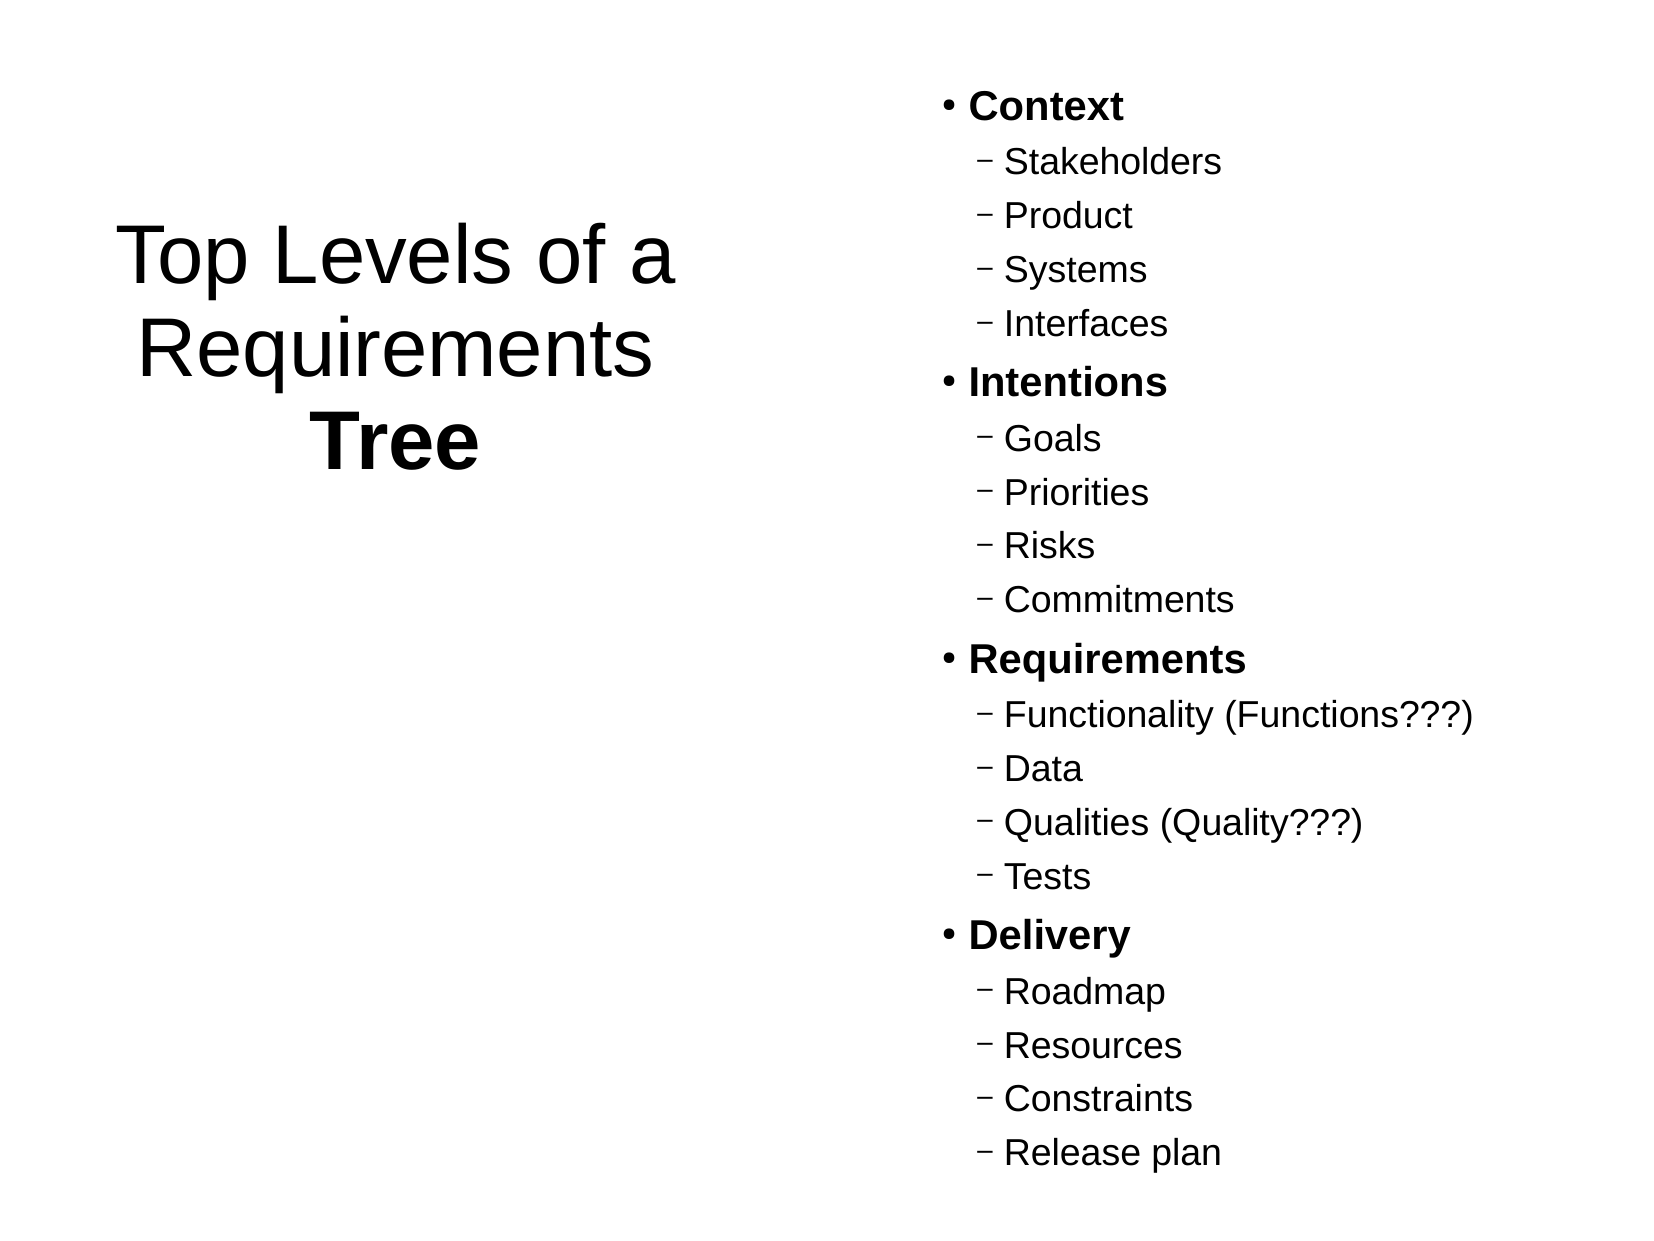

# Top Levels of a Requirements Tree
Context
Stakeholders
Product
Systems
Interfaces
Intentions
Goals
Priorities
Risks
Commitments
Requirements
Functionality (Functions???)
Data
Qualities (Quality???)
Tests
Delivery
Roadmap
Resources
Constraints
Release plan